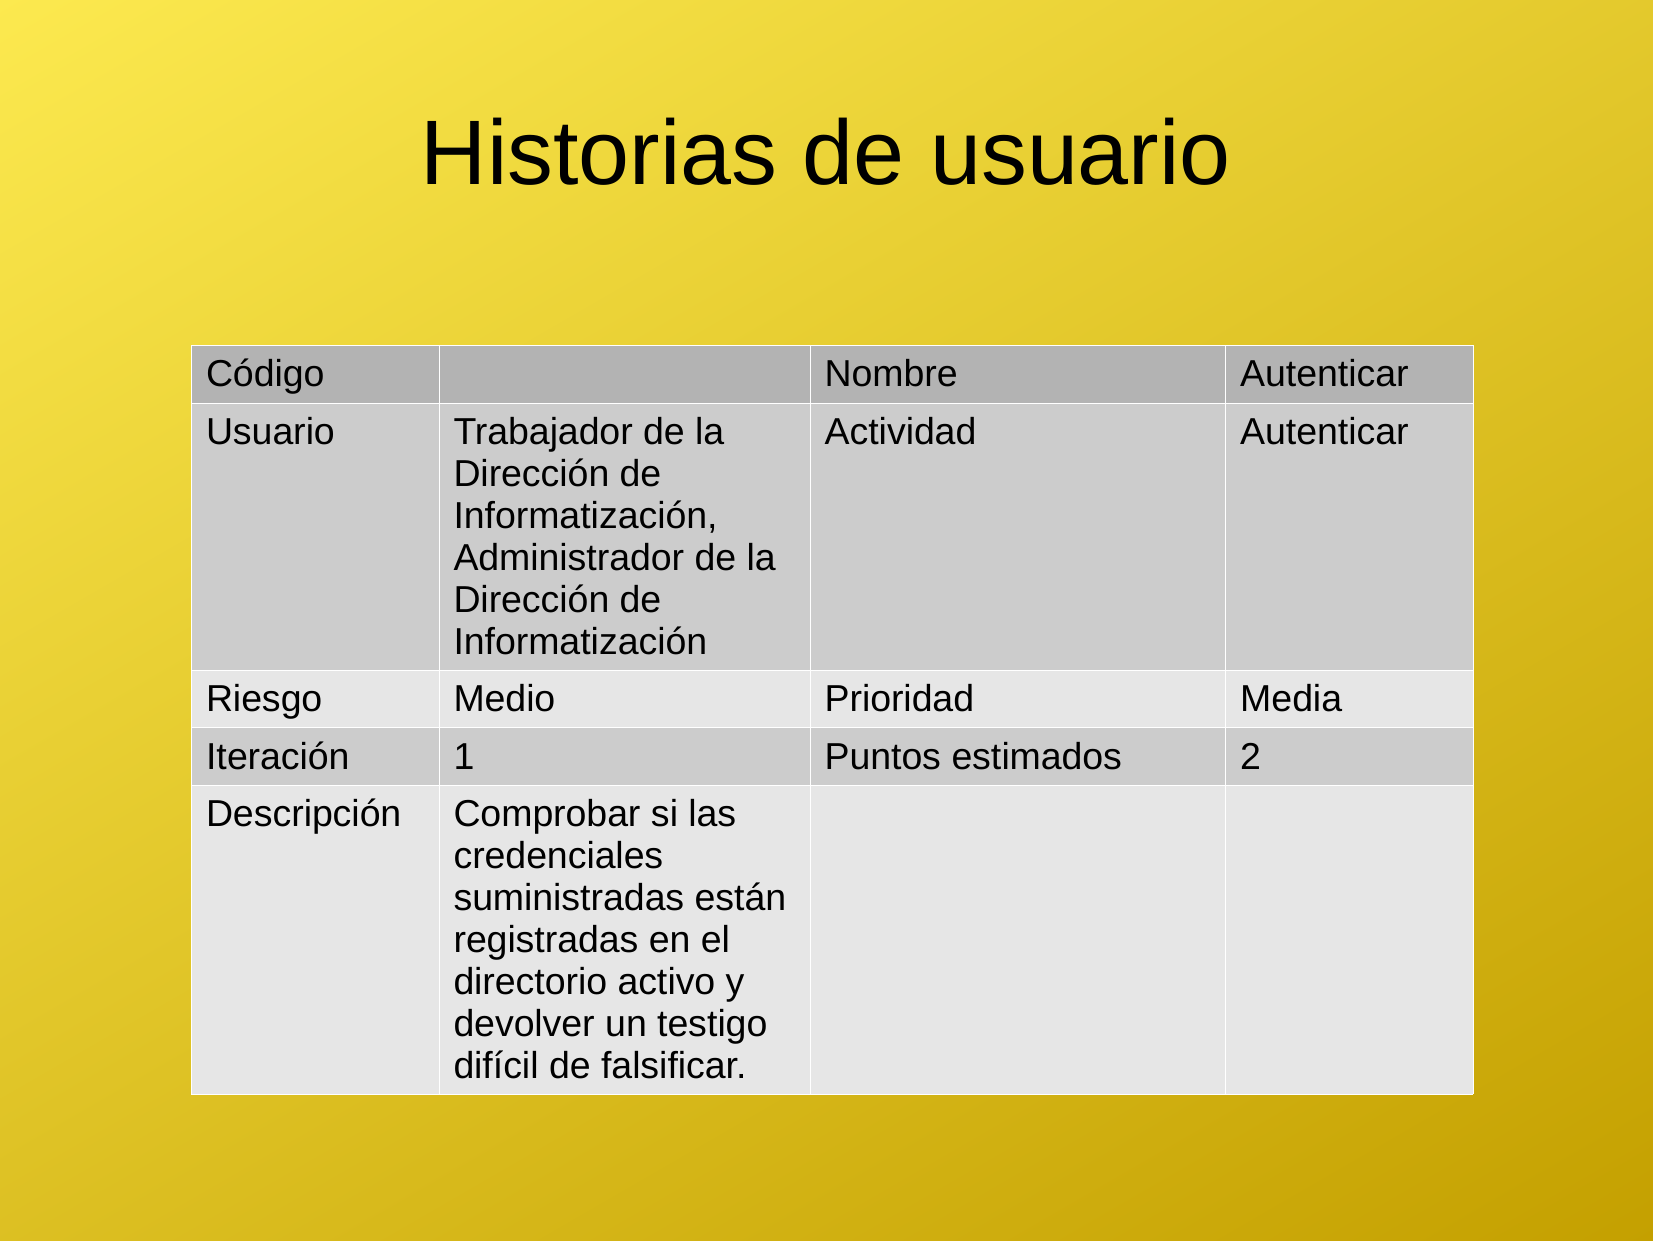

# Historias de usuario
| Código | | Nombre | Autenticar |
| --- | --- | --- | --- |
| Usuario | Trabajador de la Dirección de Informatización, Administrador de la Dirección de Informatización | Actividad | Autenticar |
| Riesgo | Medio | Prioridad | Media |
| Iteración | 1 | Puntos estimados | 2 |
| Descripción | Comprobar si las credenciales suministradas están registradas en el directorio activo y devolver un testigo difícil de falsificar. | | |